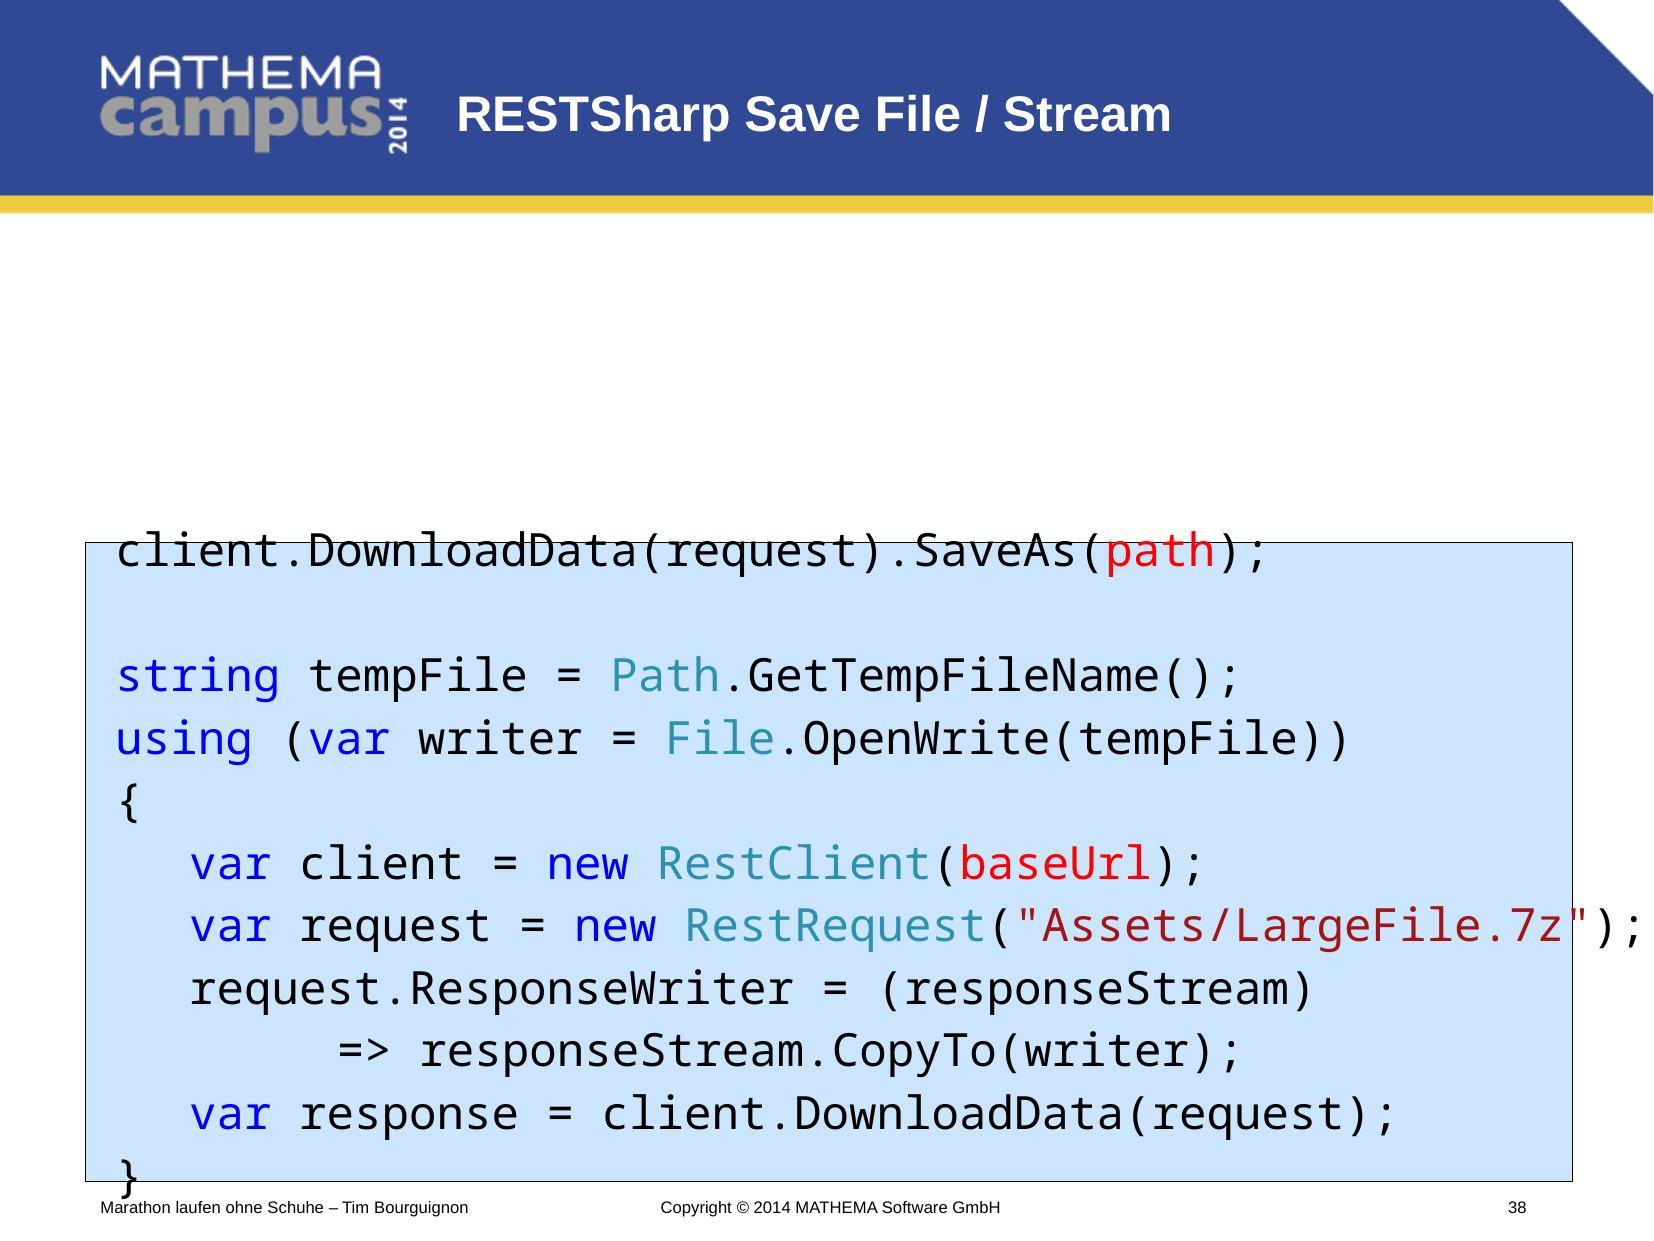

# RESTSharp Save File / Stream
client.DownloadData(request).SaveAs(path);
string tempFile = Path.GetTempFileName();
using (var writer = File.OpenWrite(tempFile))
{
	var client = new RestClient(baseUrl);
	var request = new RestRequest("Assets/LargeFile.7z");
	request.ResponseWriter = (responseStream)
			=> responseStream.CopyTo(writer);
	var response = client.DownloadData(request);
}